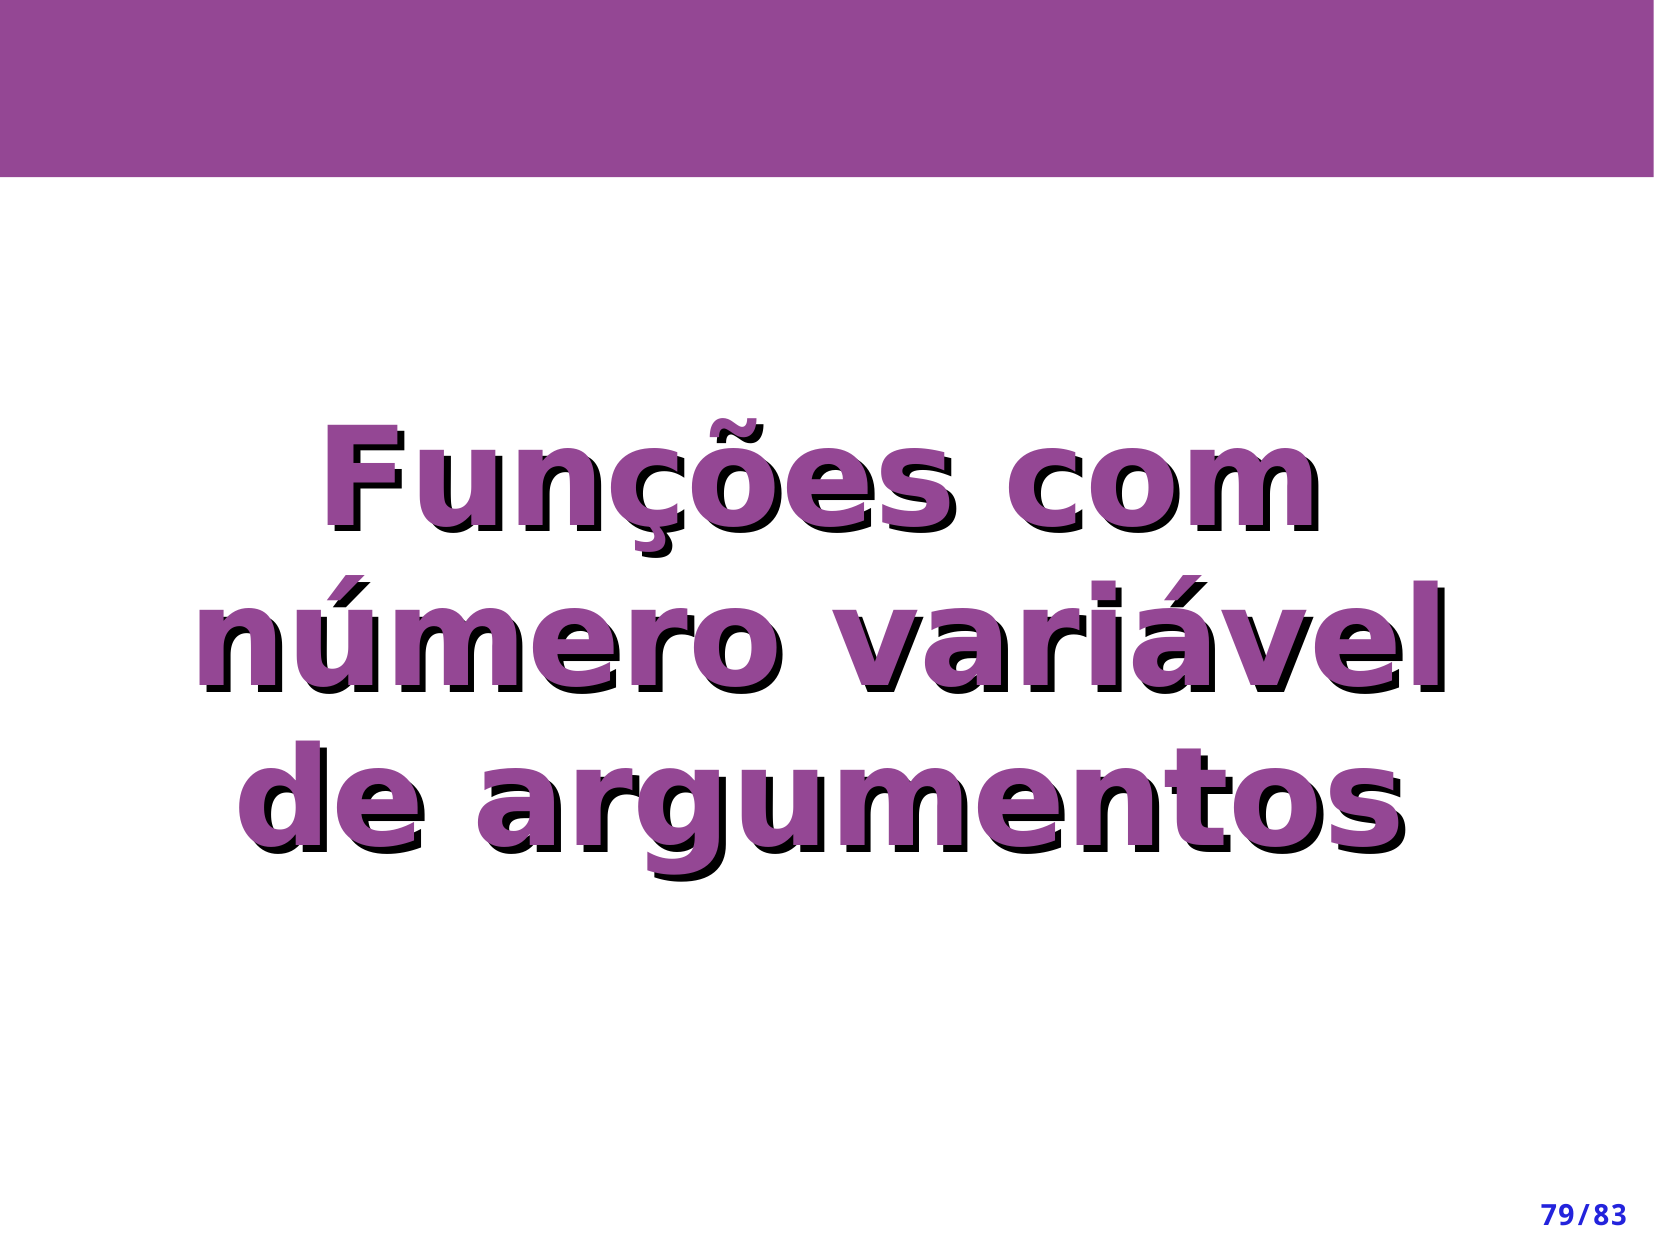

Funções com
número variável
de argumentos
79